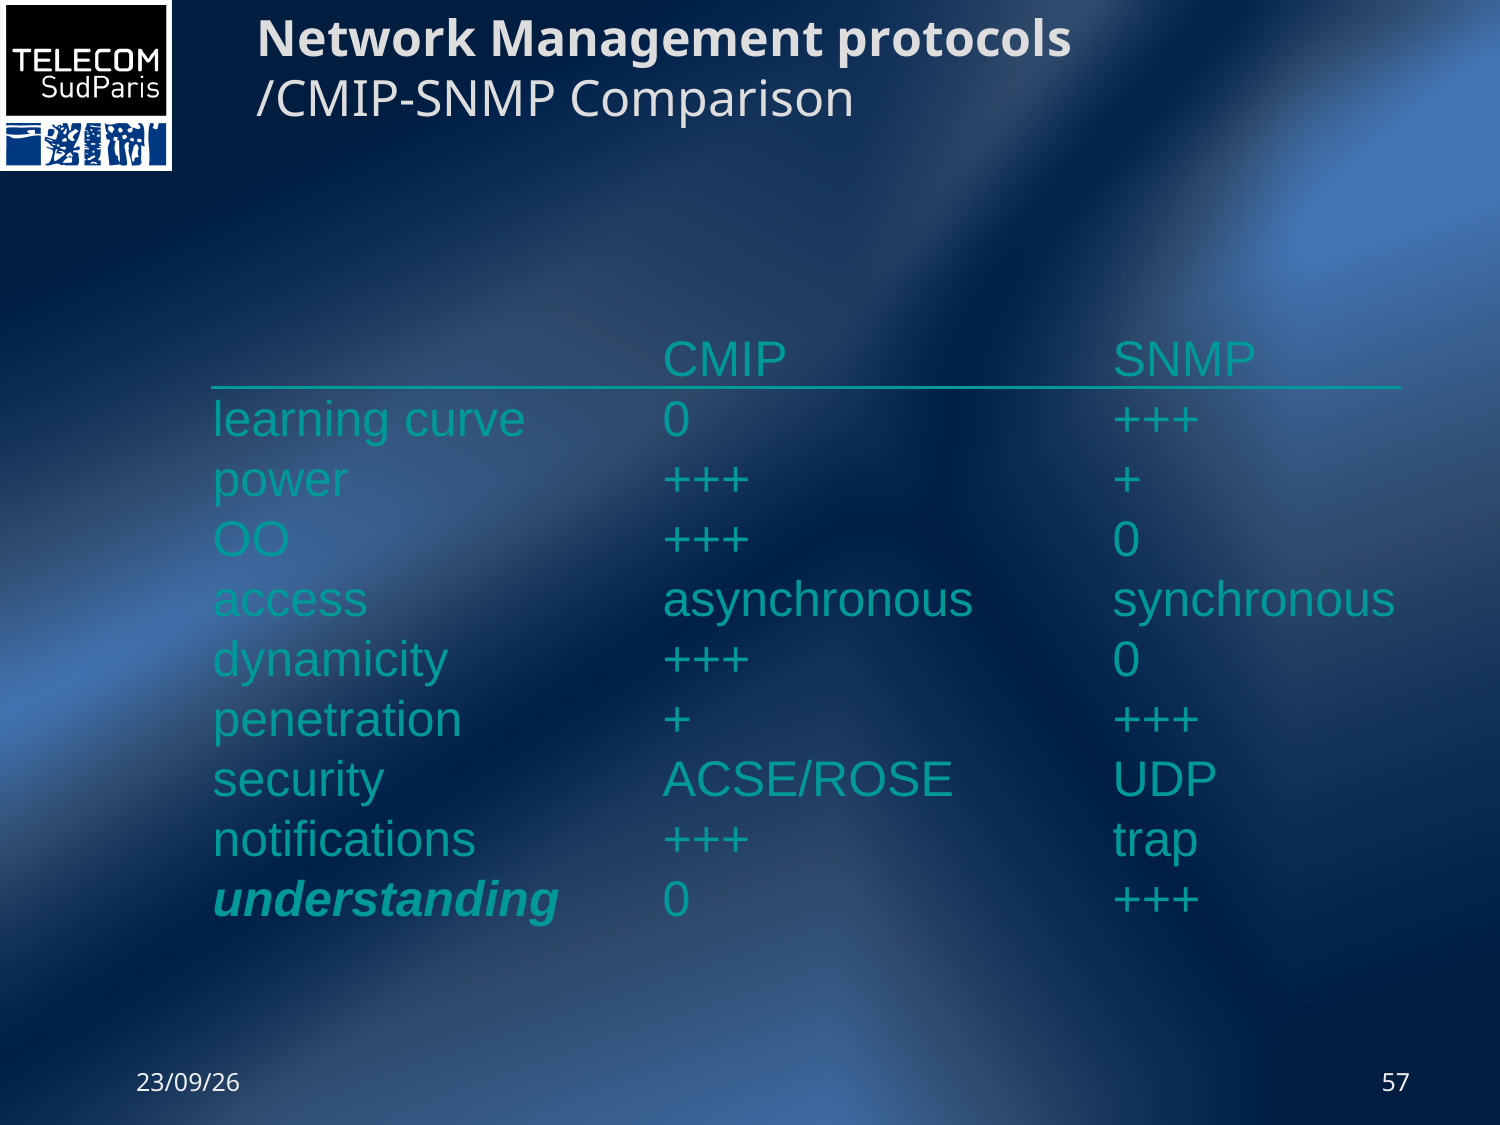

# Network Management protocols /CMIP-SNMP Comparison
			CMIP			SNMP
learning curve	0			+++
power			+++			+
OO			+++			0
access		asynchronous	synchronous
dynamicity		+++			0
penetration		+			+++
security		ACSE/ROSE		UDP
notifications		+++			trap
understanding	0			+++
57